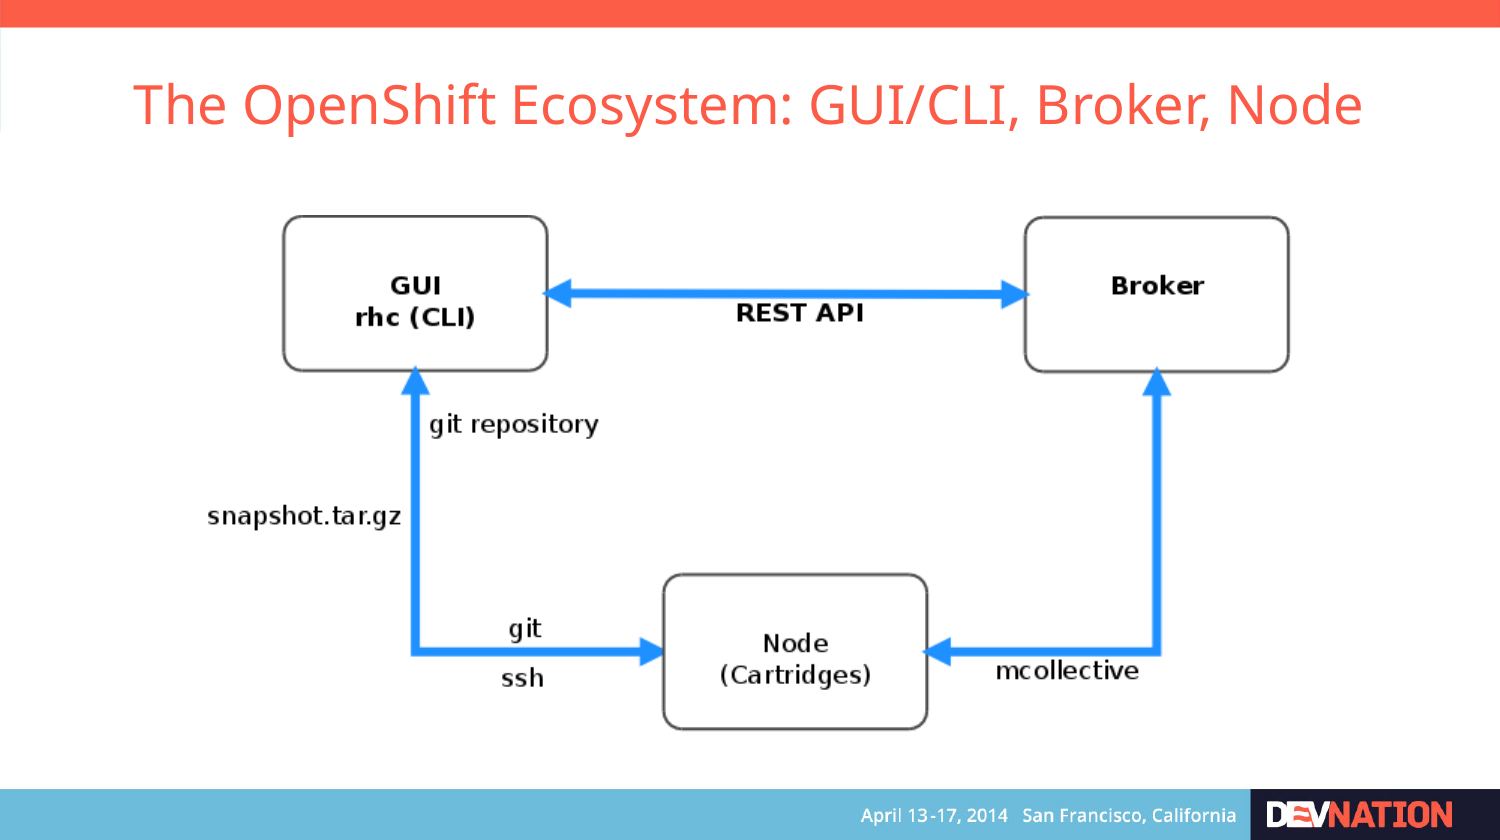

# The OpenShift Ecosystem: GUI/CLI, Broker, Node